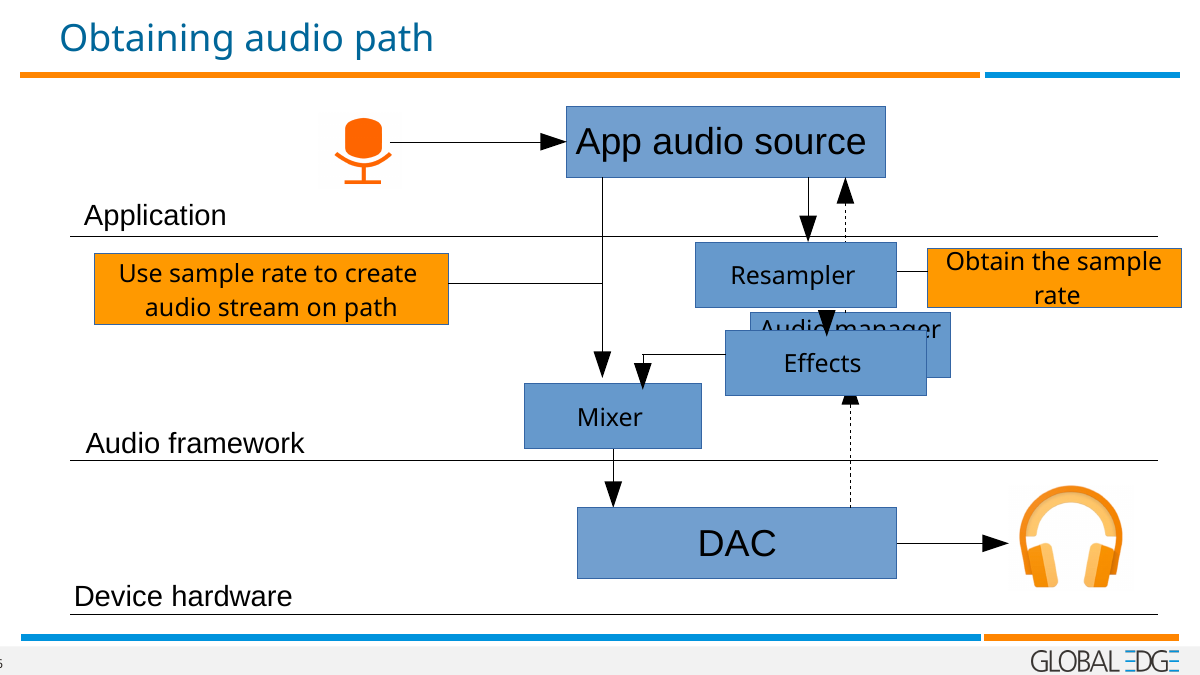

# Obtaining audio path
App audio source
Application
Resampler
Obtain the sample
 rate
Use sample rate to create
audio stream on path
Audio manager
API
Effects
Mixer
Audio framework
DAC
Device hardware